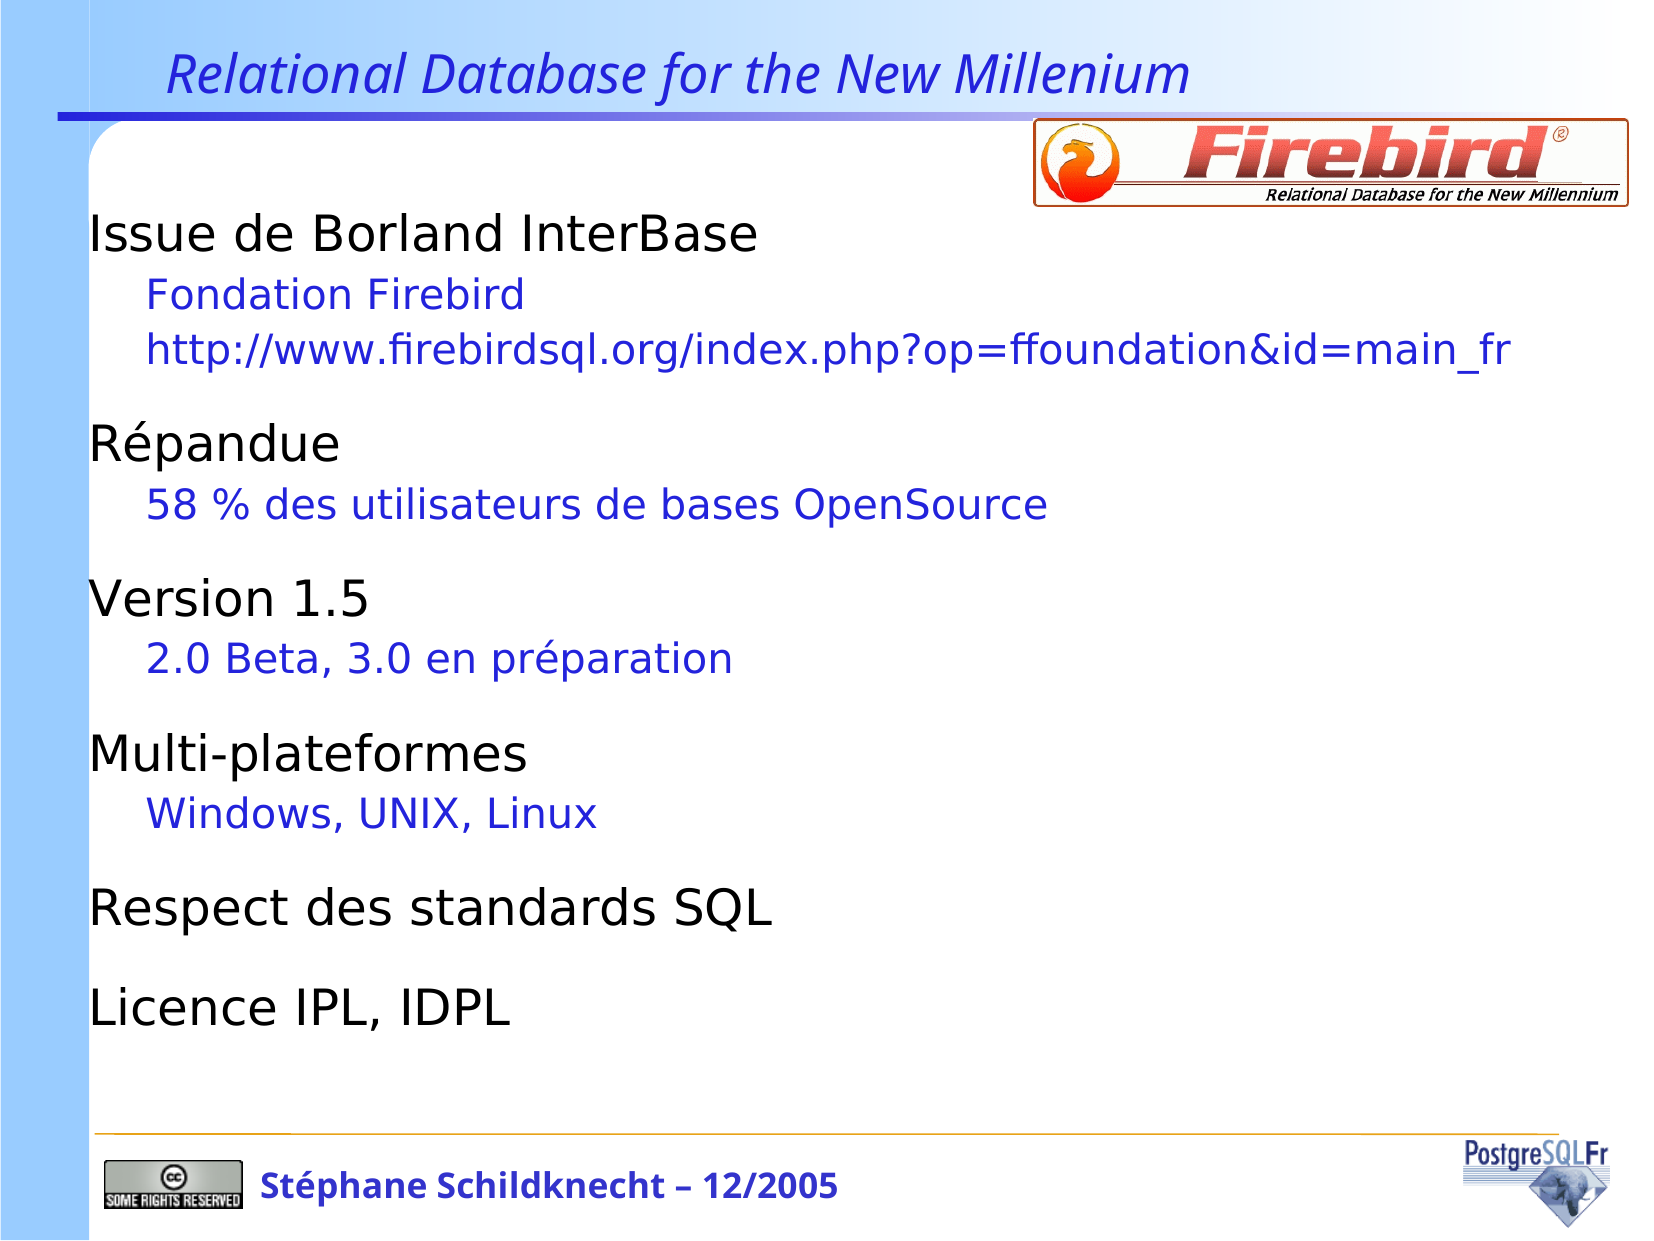

# Relational Database for the New Millenium
Issue de Borland InterBase
Fondation Firebird
http://www.firebirdsql.org/index.php?op=ffoundation&id=main_fr
Répandue
58 % des utilisateurs de bases OpenSource
Version 1.5
2.0 Beta, 3.0 en préparation
Multi-plateformes
Windows, UNIX, Linux
Respect des standards SQL
Licence IPL, IDPL